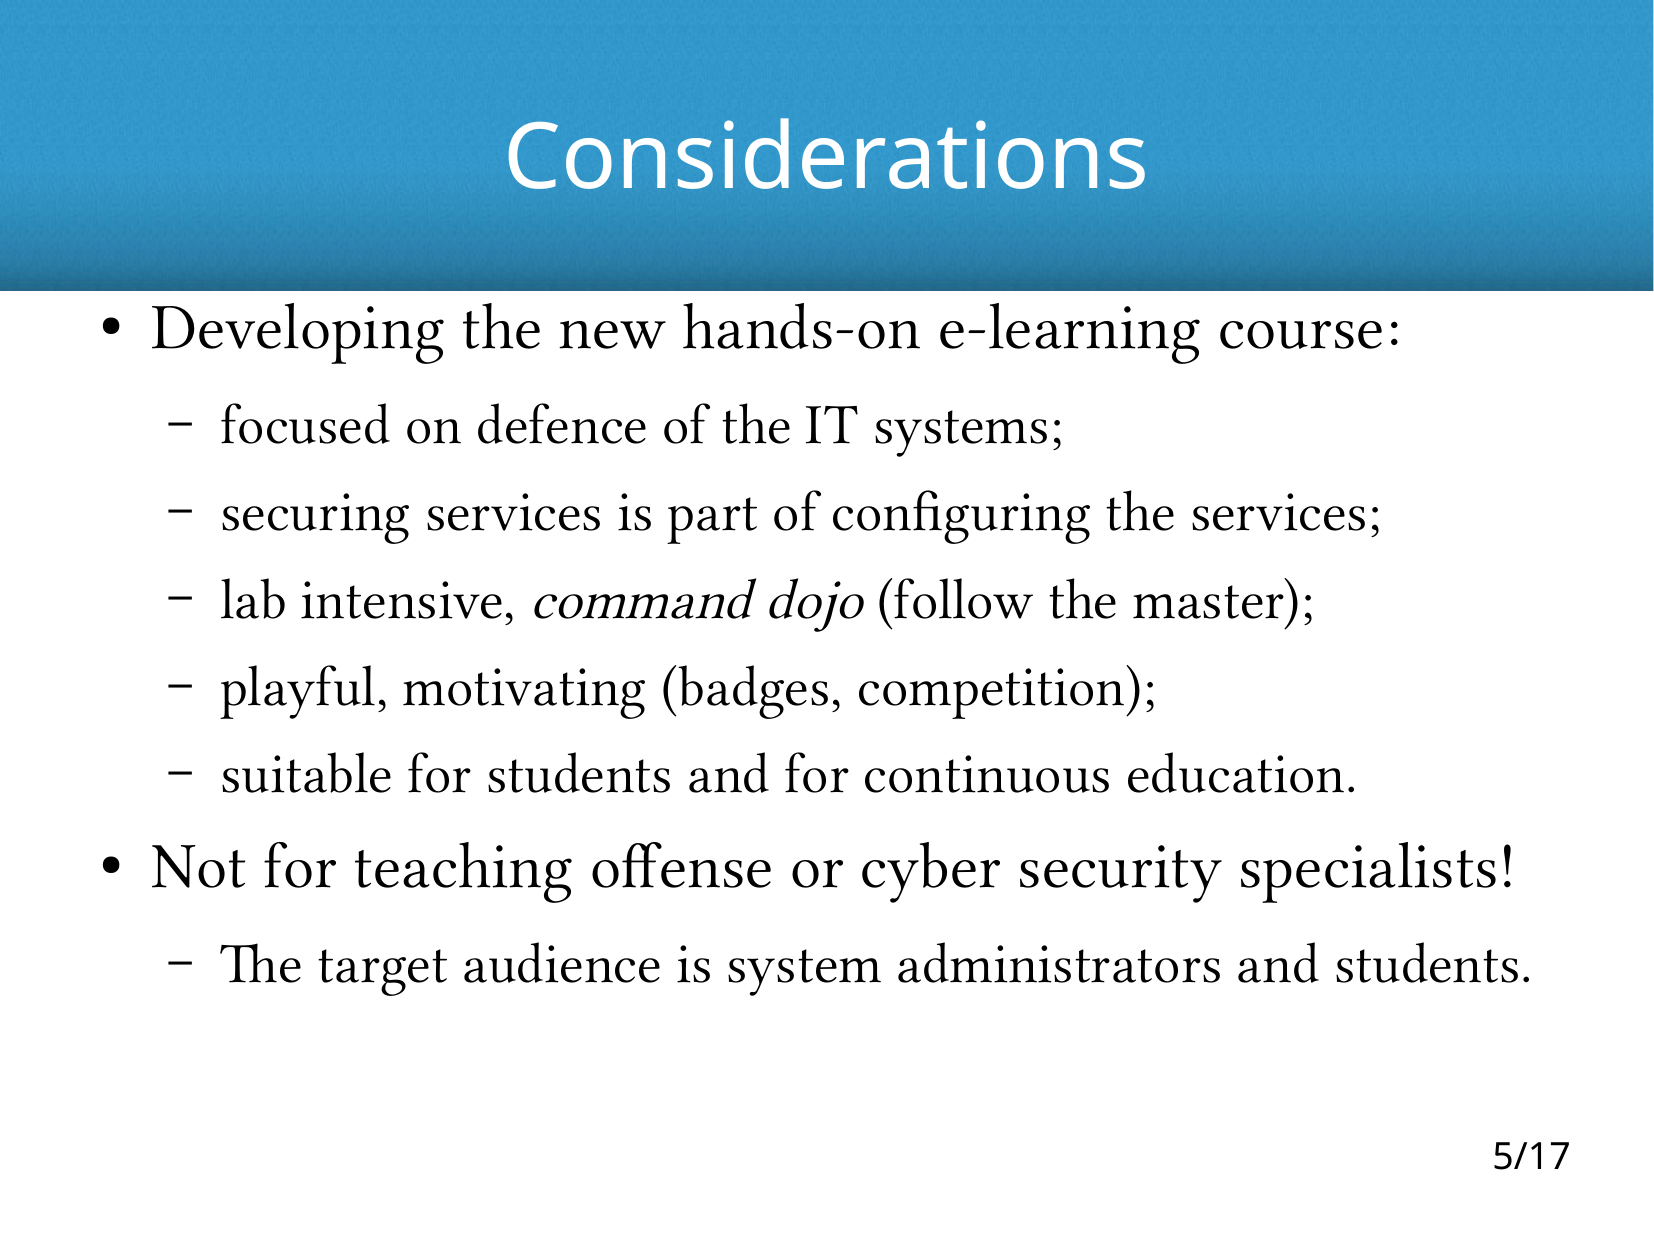

# Considerations
Developing the new hands-on e-learning course:
focused on defence of the IT systems;
securing services is part of configuring the services;
lab intensive, command dojo (follow the master);
playful, motivating (badges, competition);
suitable for students and for continuous education.
Not for teaching offense or cyber security specialists!
The target audience is system administrators and students.
5